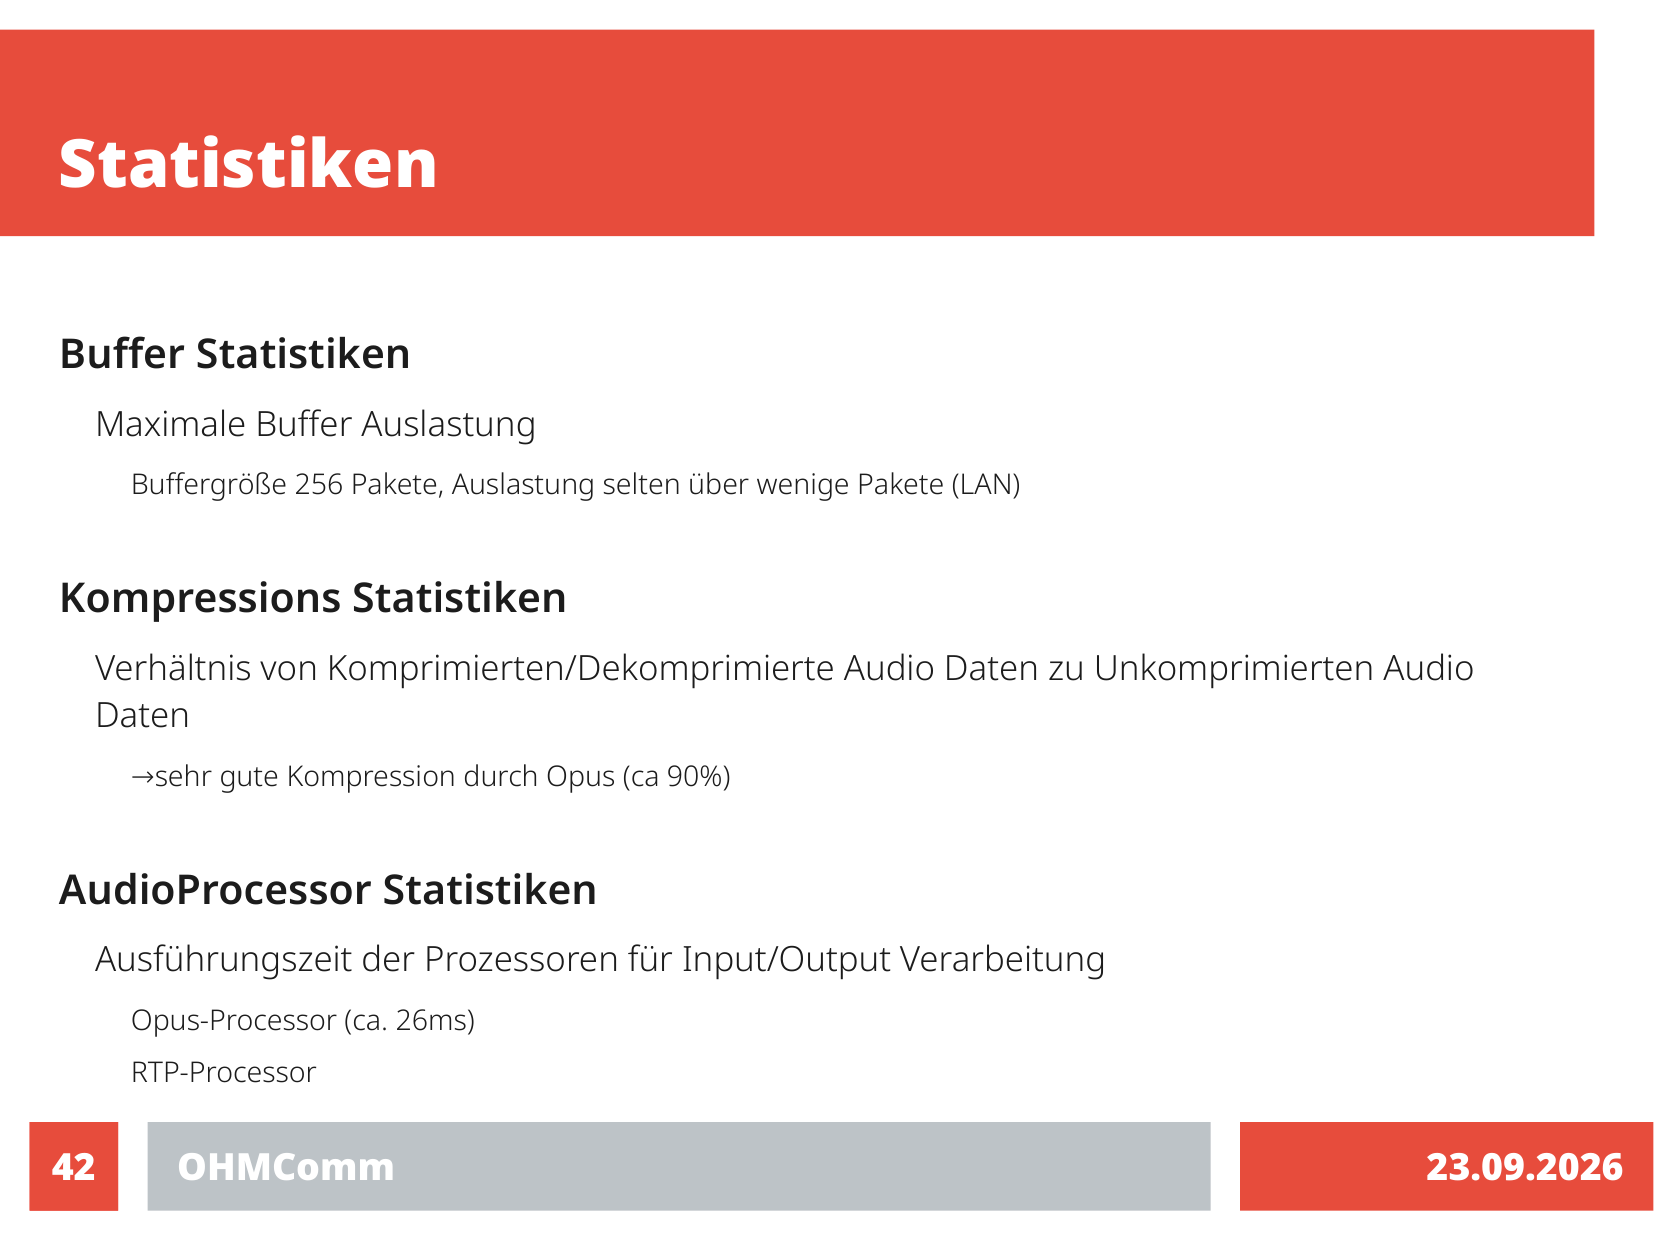

# Statistiken
Buffer Statistiken
Maximale Buffer Auslastung
Buffergröße 256 Pakete, Auslastung selten über wenige Pakete (LAN)
Kompressions Statistiken
Verhältnis von Komprimierten/Dekomprimierte Audio Daten zu Unkomprimierten Audio Daten
→sehr gute Kompression durch Opus (ca 90%)
AudioProcessor Statistiken
Ausführungszeit der Prozessoren für Input/Output Verarbeitung
Opus-Processor (ca. 26ms)
RTP-Processor
42
OHMComm